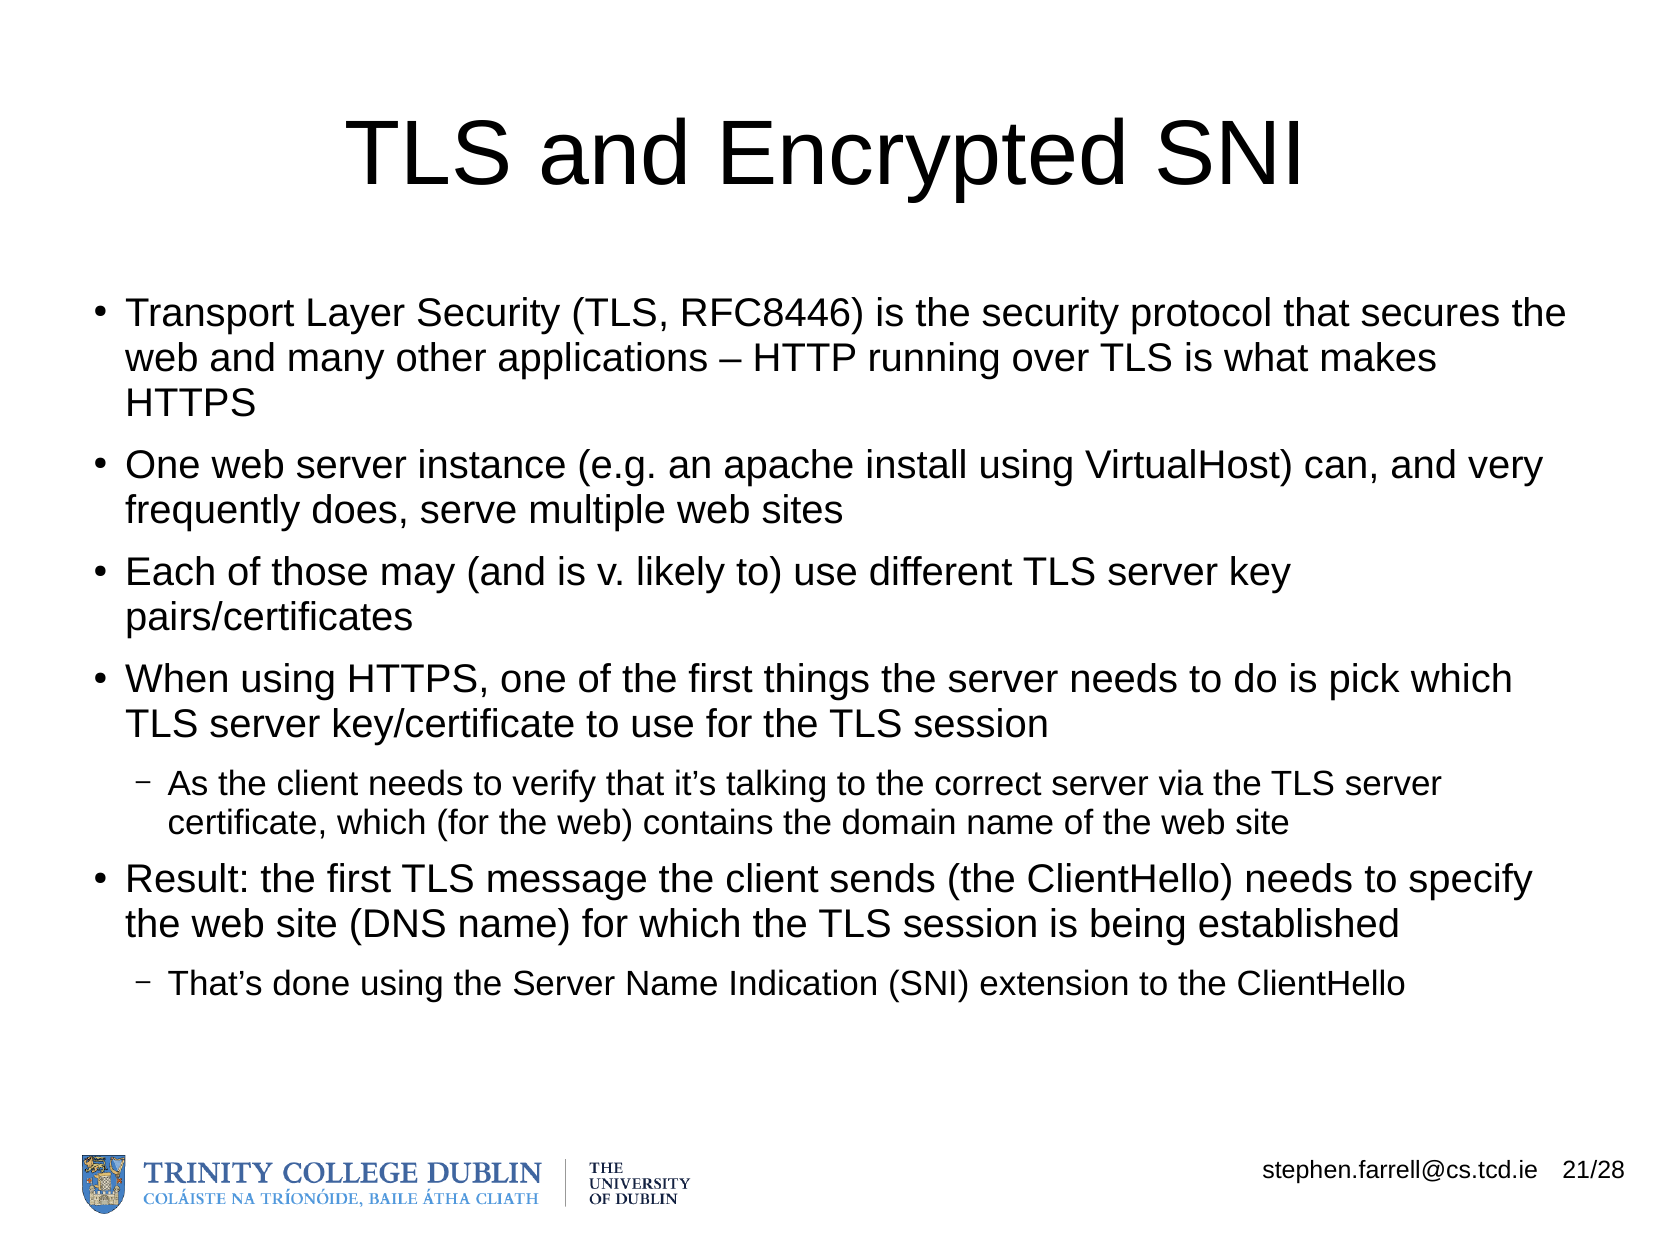

# TLS and Encrypted SNI
Transport Layer Security (TLS, RFC8446) is the security protocol that secures the web and many other applications – HTTP running over TLS is what makes HTTPS
One web server instance (e.g. an apache install using VirtualHost) can, and very frequently does, serve multiple web sites
Each of those may (and is v. likely to) use different TLS server key pairs/certificates
When using HTTPS, one of the first things the server needs to do is pick which TLS server key/certificate to use for the TLS session
As the client needs to verify that it’s talking to the correct server via the TLS server certificate, which (for the web) contains the domain name of the web site
Result: the first TLS message the client sends (the ClientHello) needs to specify the web site (DNS name) for which the TLS session is being established
That’s done using the Server Name Indication (SNI) extension to the ClientHello